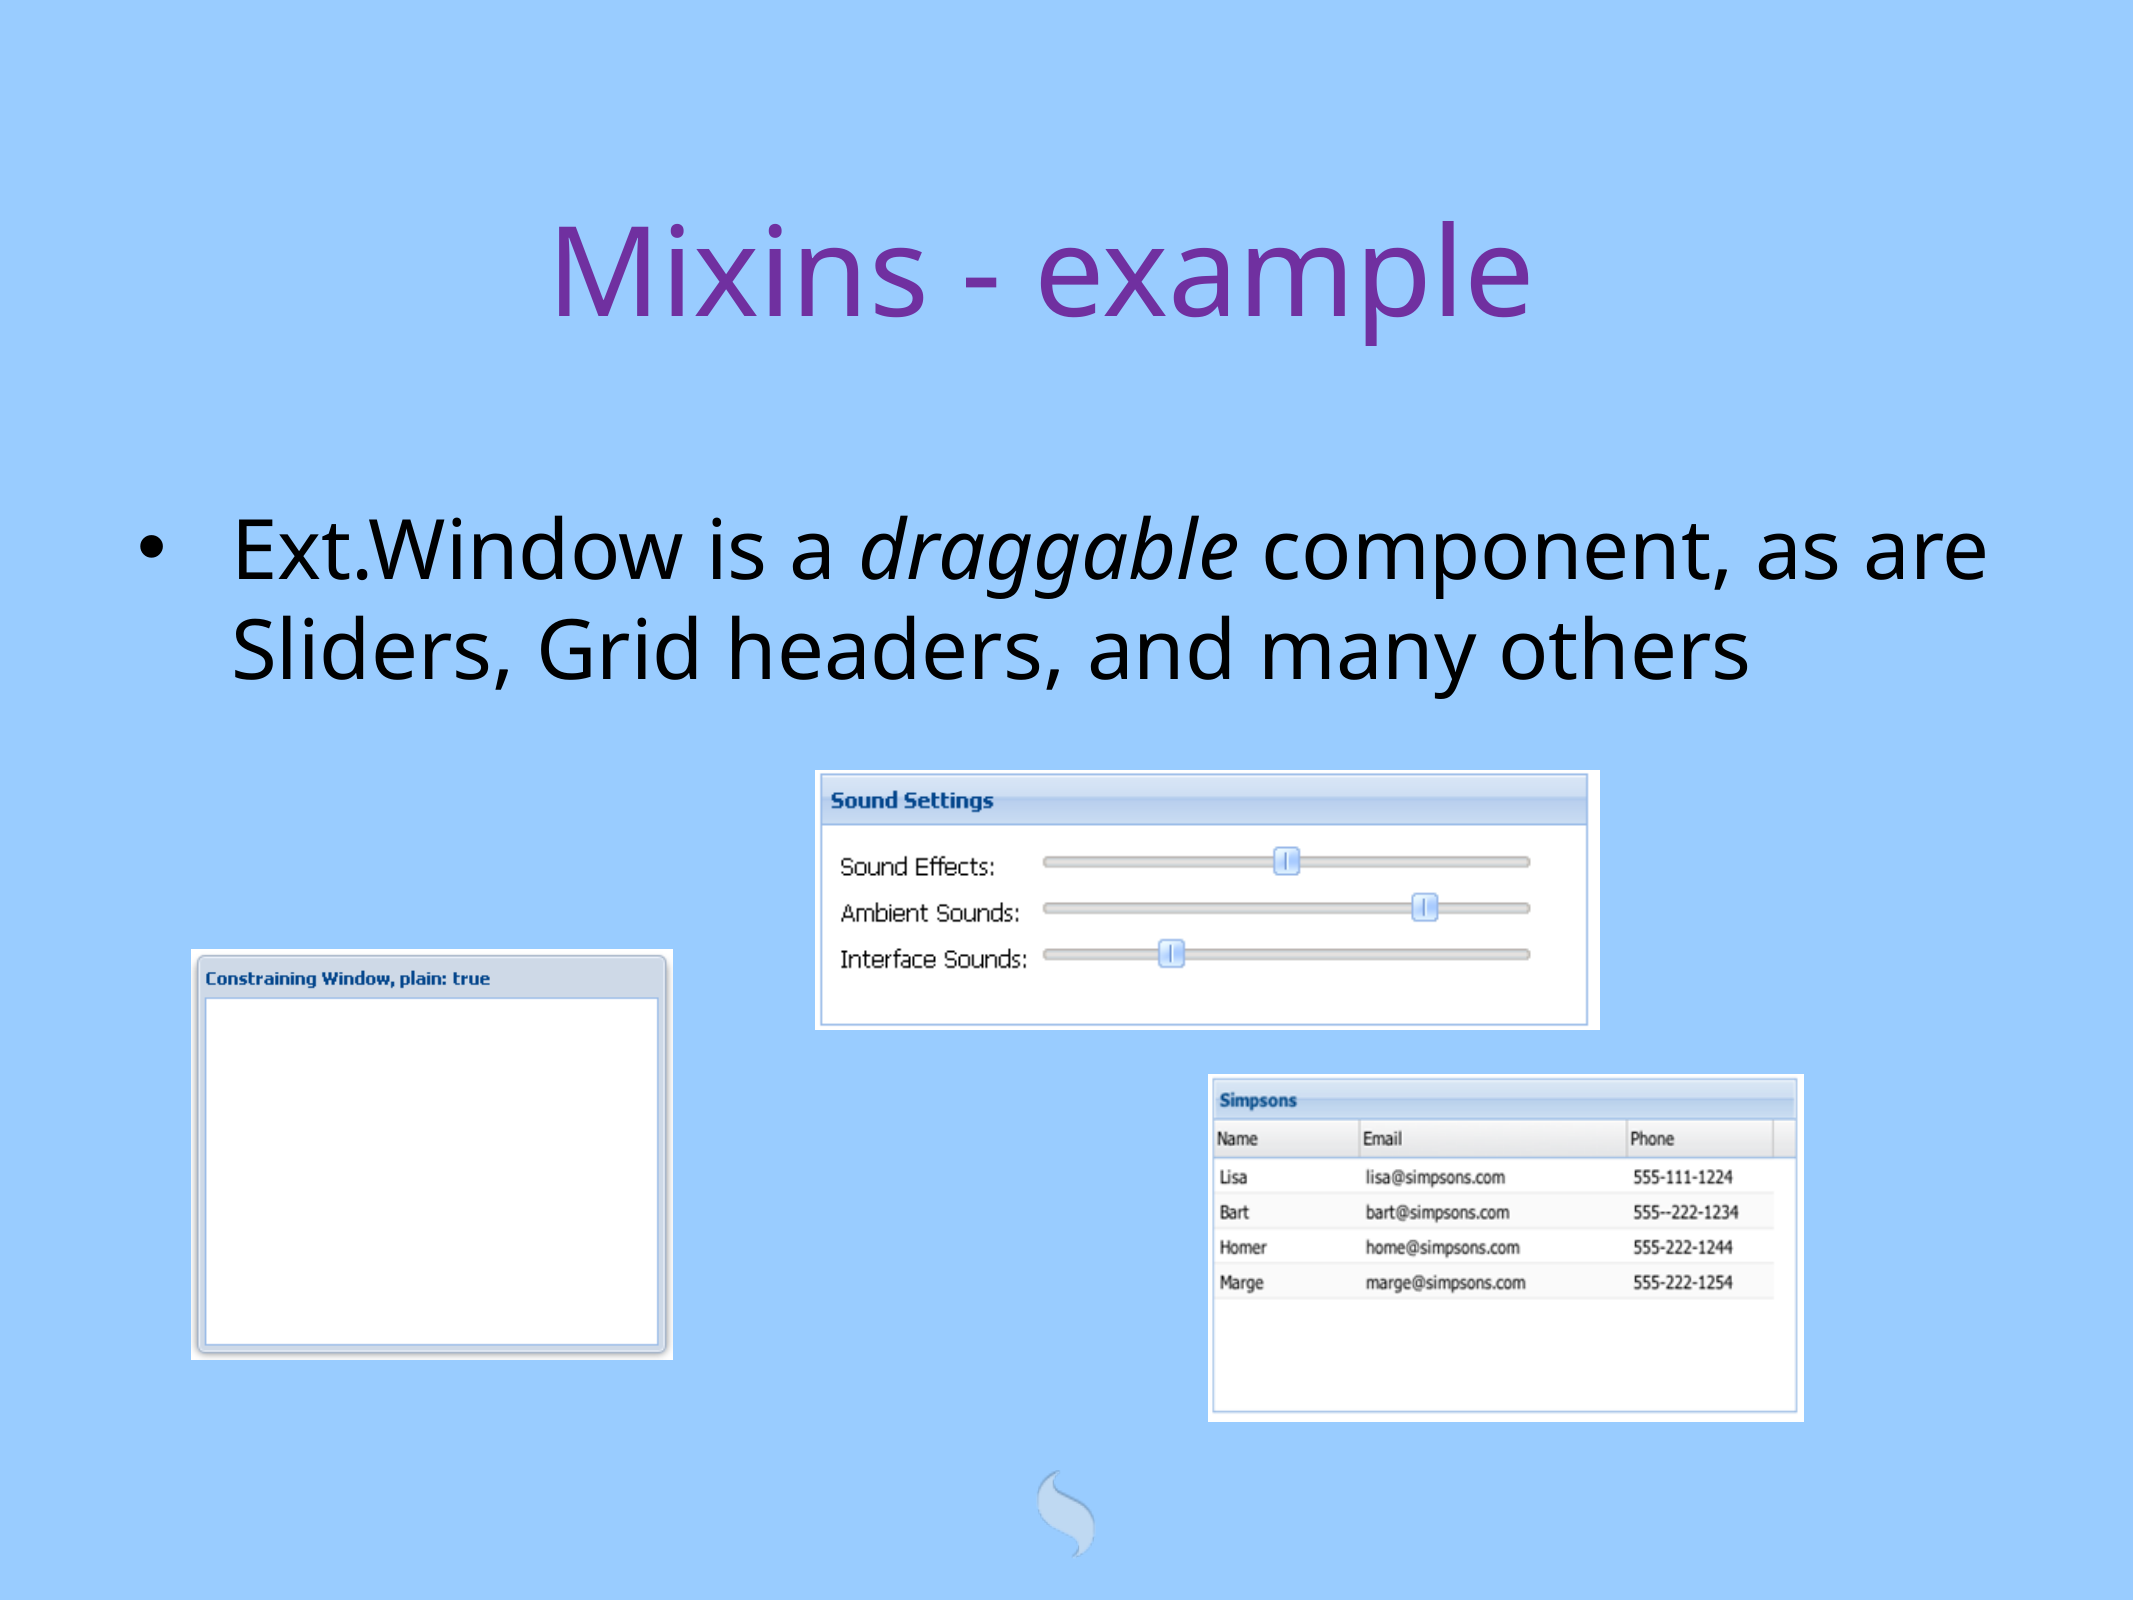

Mixins - example
Ext.Window is a draggable component, as are Sliders, Grid headers, and many others